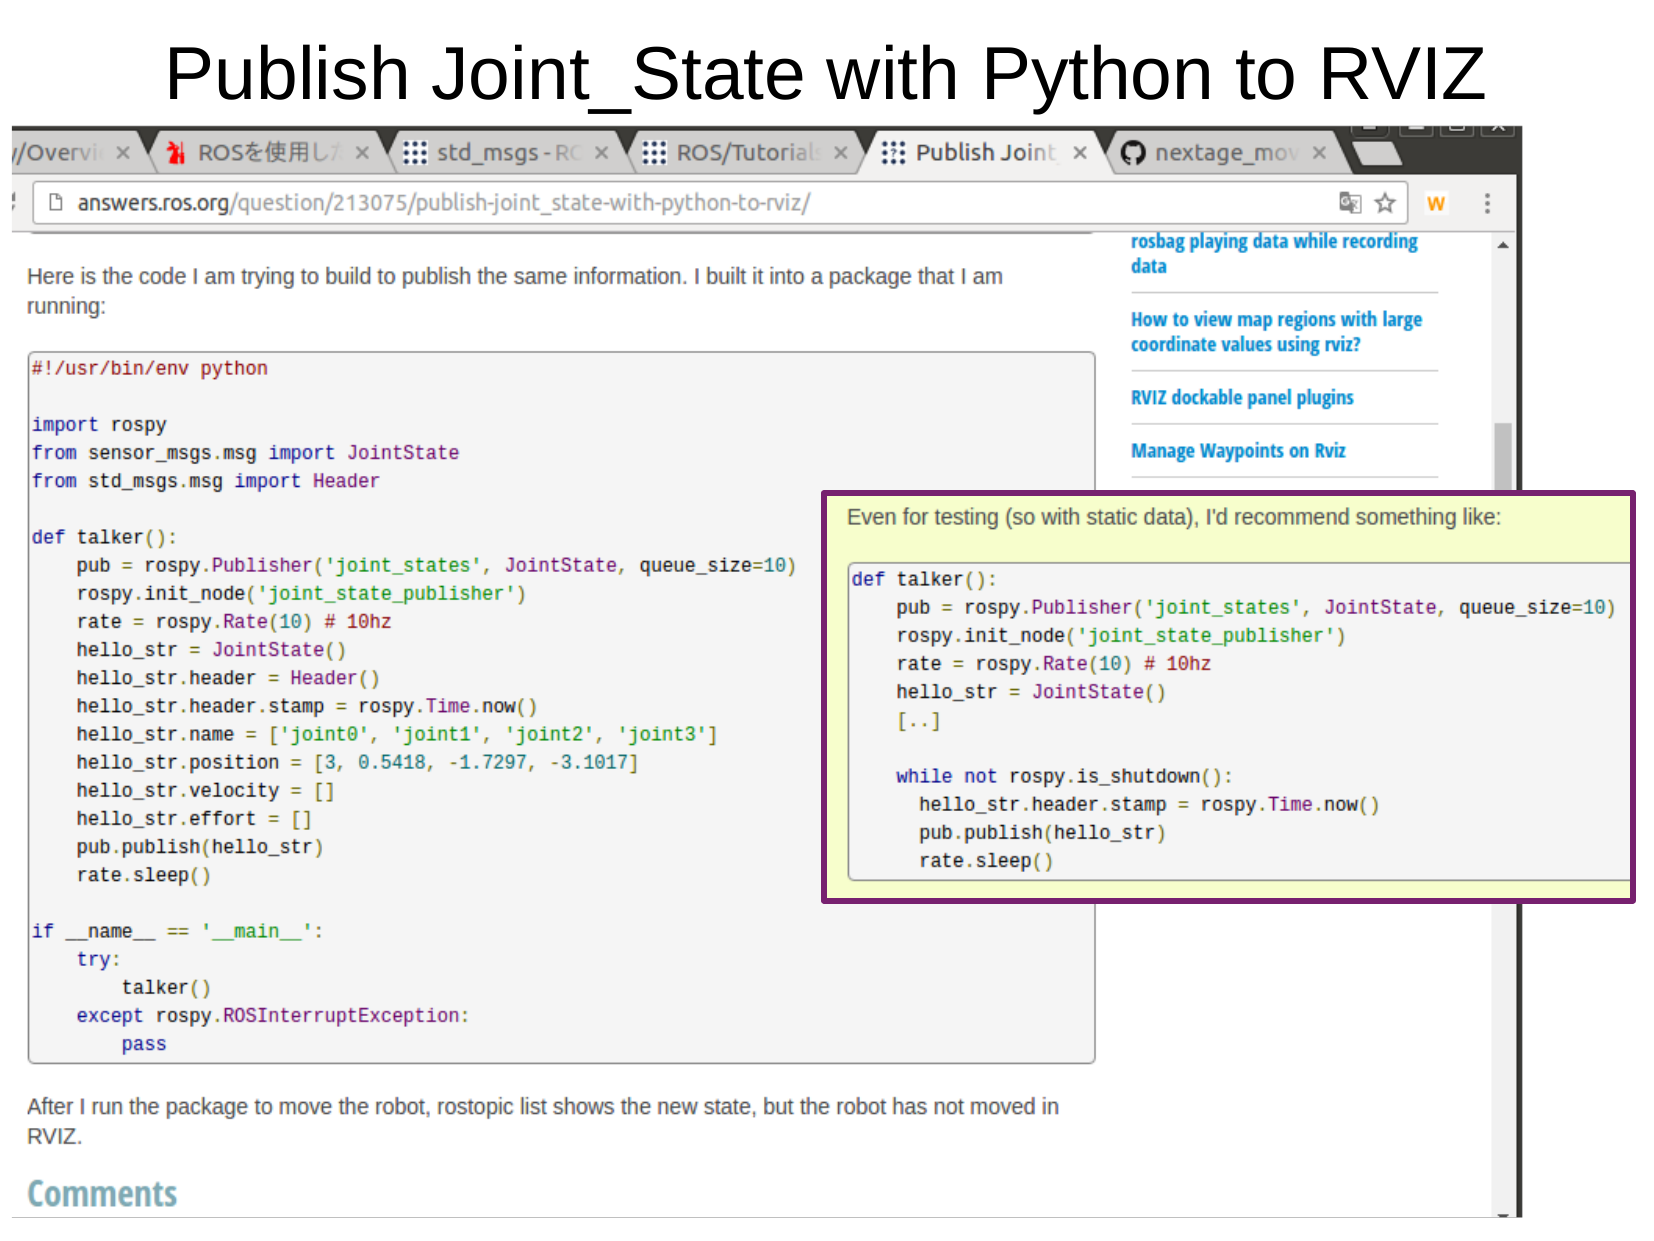

Publish Joint_State with Python to RVIZ
#